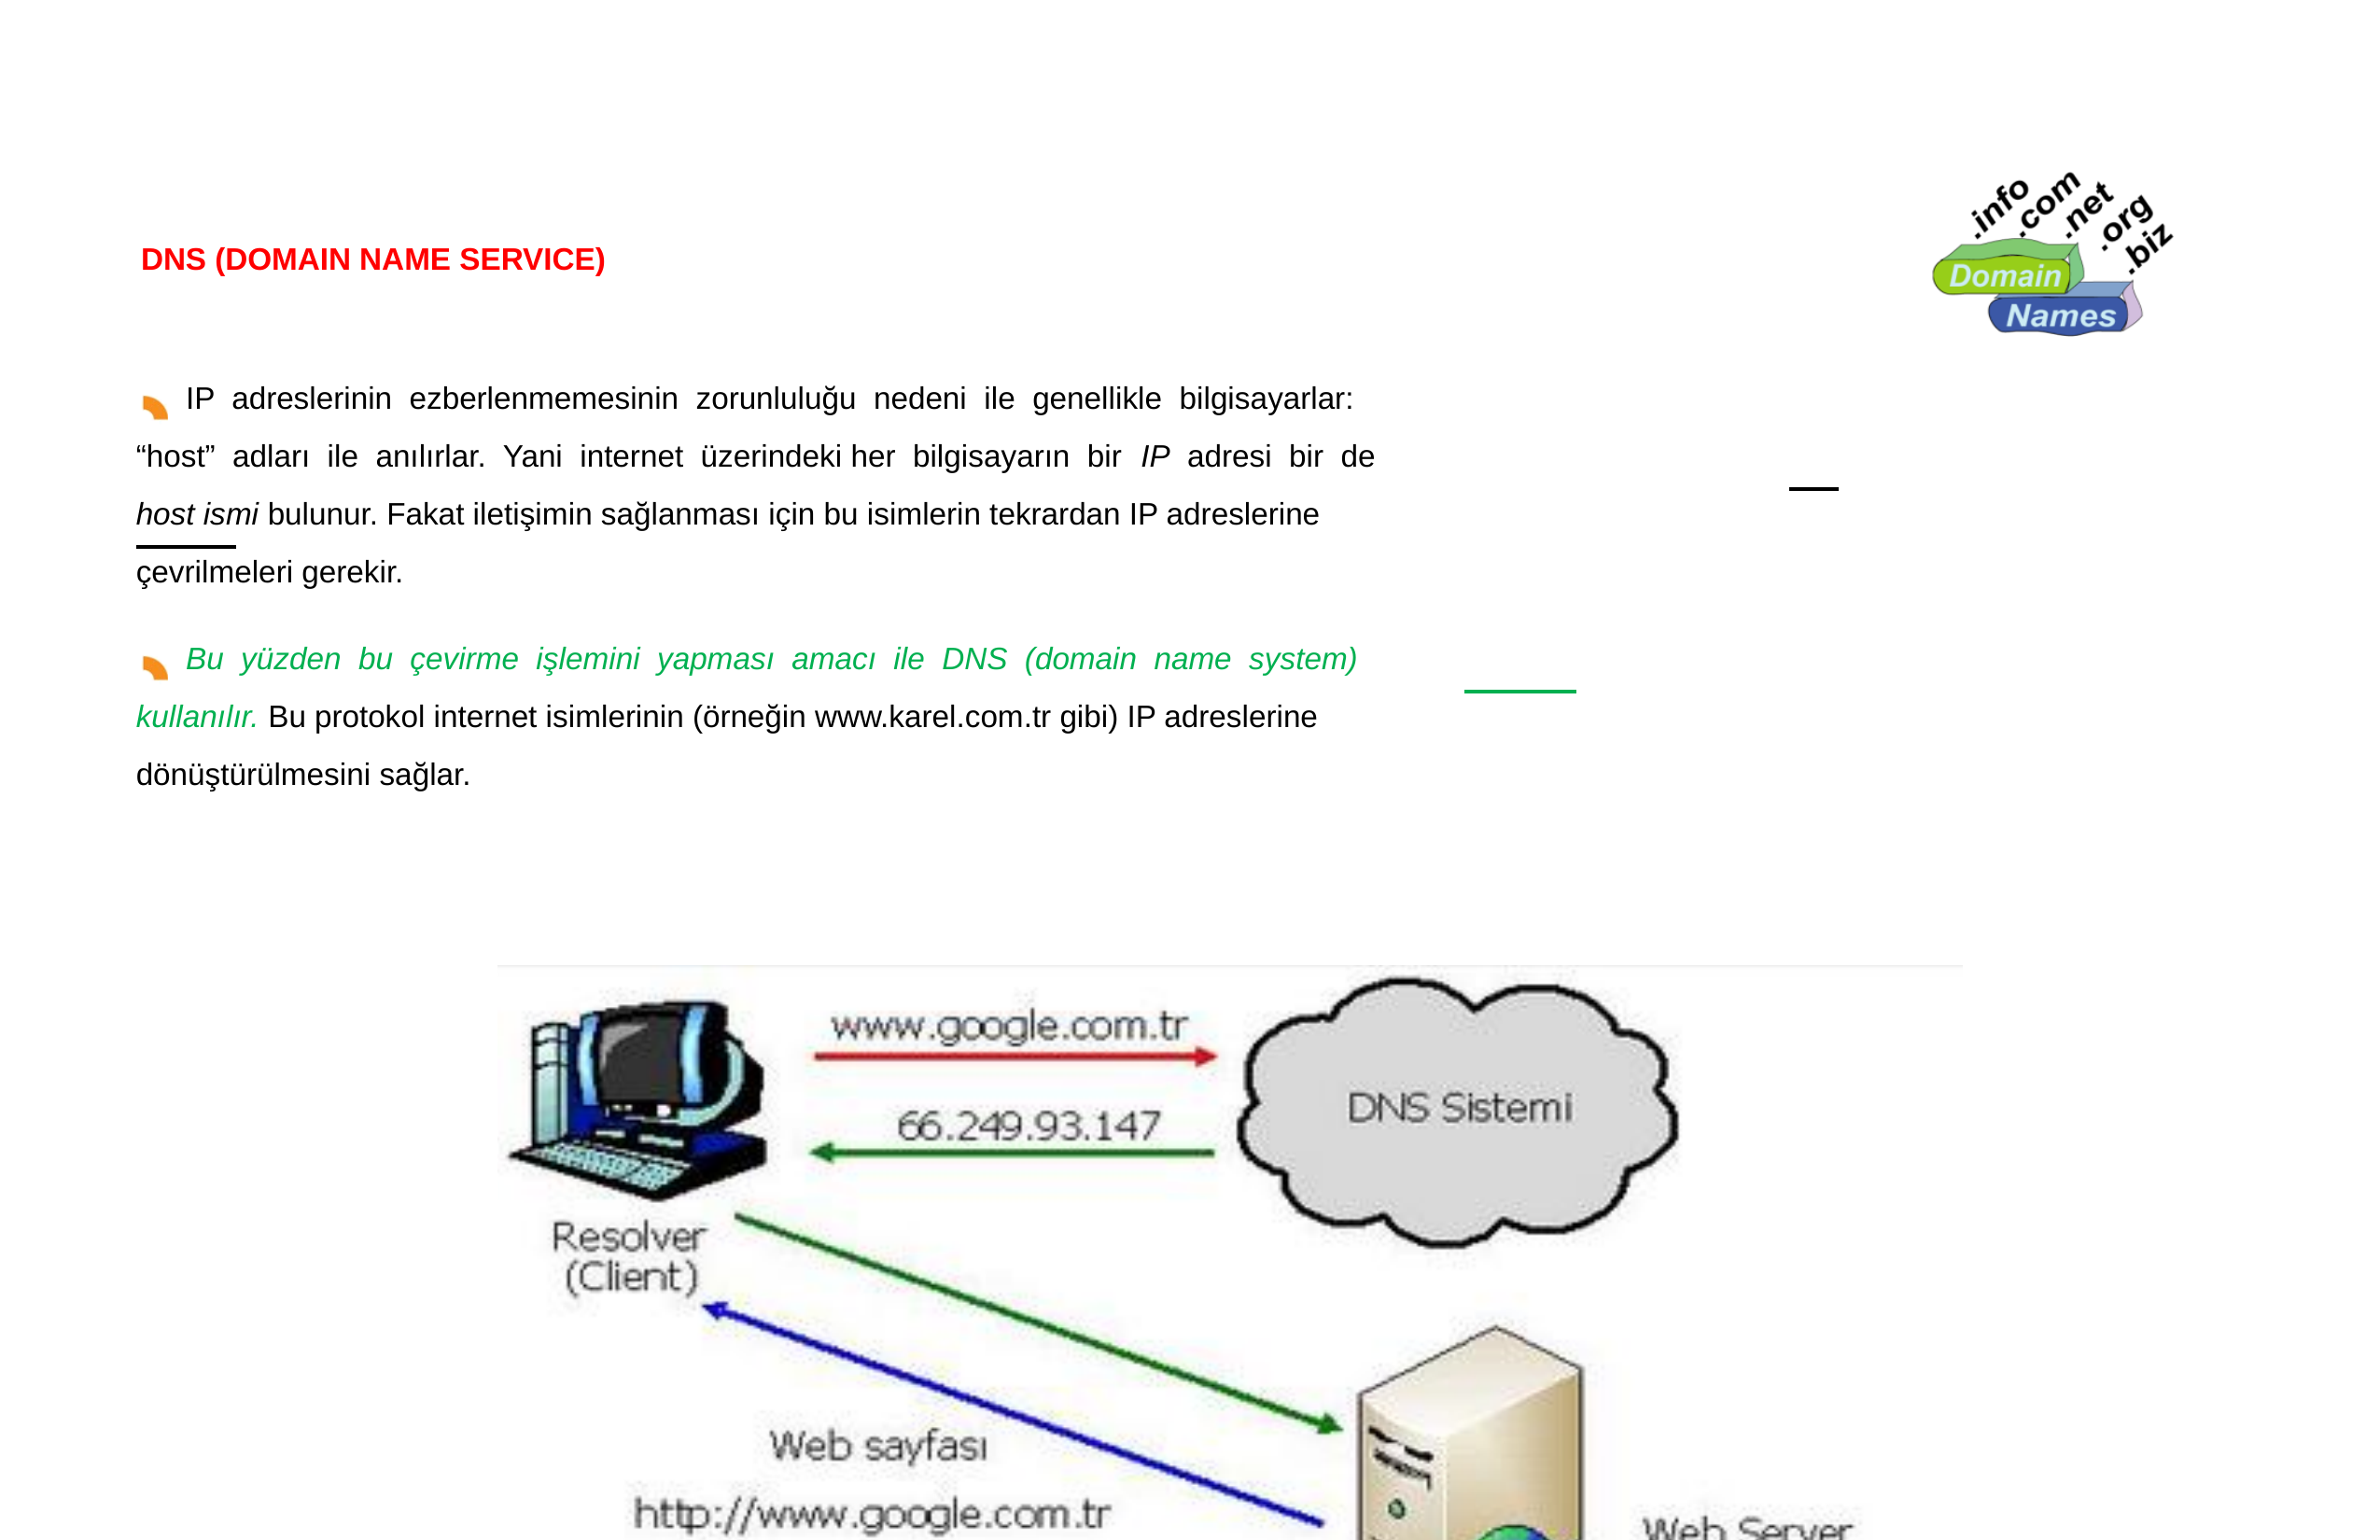

DNS (DOMAIN NAME SERVICE)
 IP adreslerinin ezberlenmemesinin zorunluluğu nedeni ile genellikle bilgisayarlar:
“host” adları ile anılırlar. Yani internet üzerindeki her bilgisayarın bir IP adresi bir de
host ismi bulunur. Fakat iletişimin sağlanması için bu isimlerin tekrardan IP adreslerine
çevrilmeleri gerekir.
 Bu yüzden bu çevirme işlemini yapması amacı ile DNS (domain name system)
kullanılır. Bu protokol internet isimlerinin (örneğin www.karel.com.tr gibi) IP adreslerine
dönüştürülmesini sağlar.
Gizli, (c) 2011